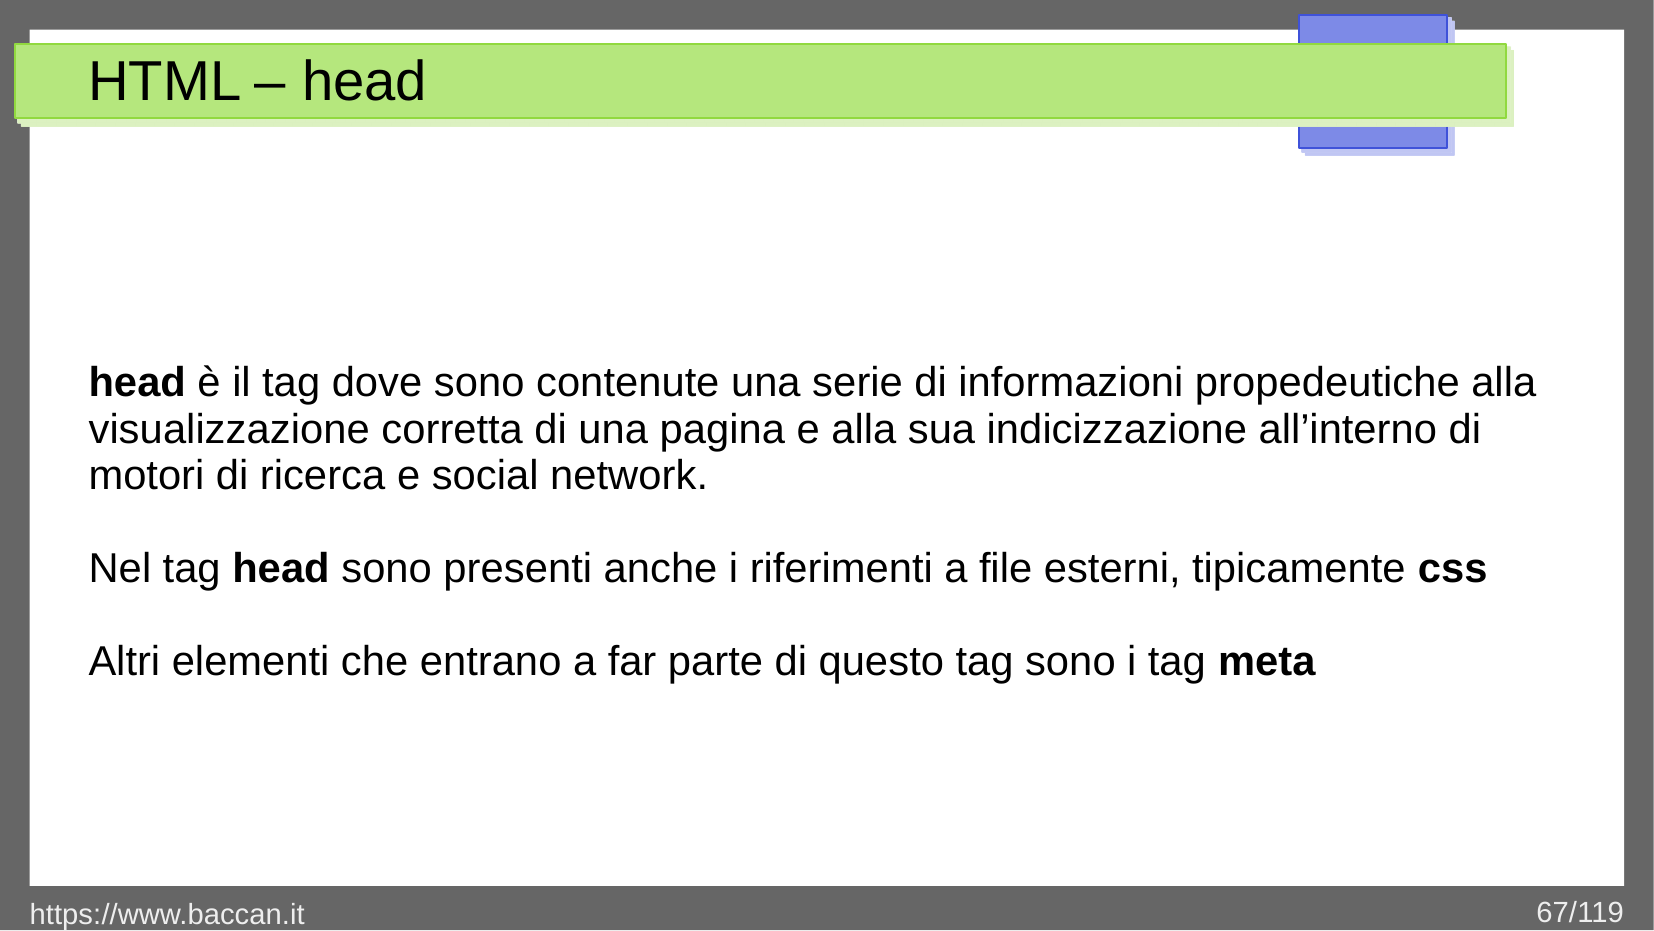

# HTML – head
head è il tag dove sono contenute una serie di informazioni propedeutiche alla visualizzazione corretta di una pagina e alla sua indicizzazione all’interno di motori di ricerca e social network.
Nel tag head sono presenti anche i riferimenti a file esterni, tipicamente css
Altri elementi che entrano a far parte di questo tag sono i tag meta
67
https://www.baccan.it